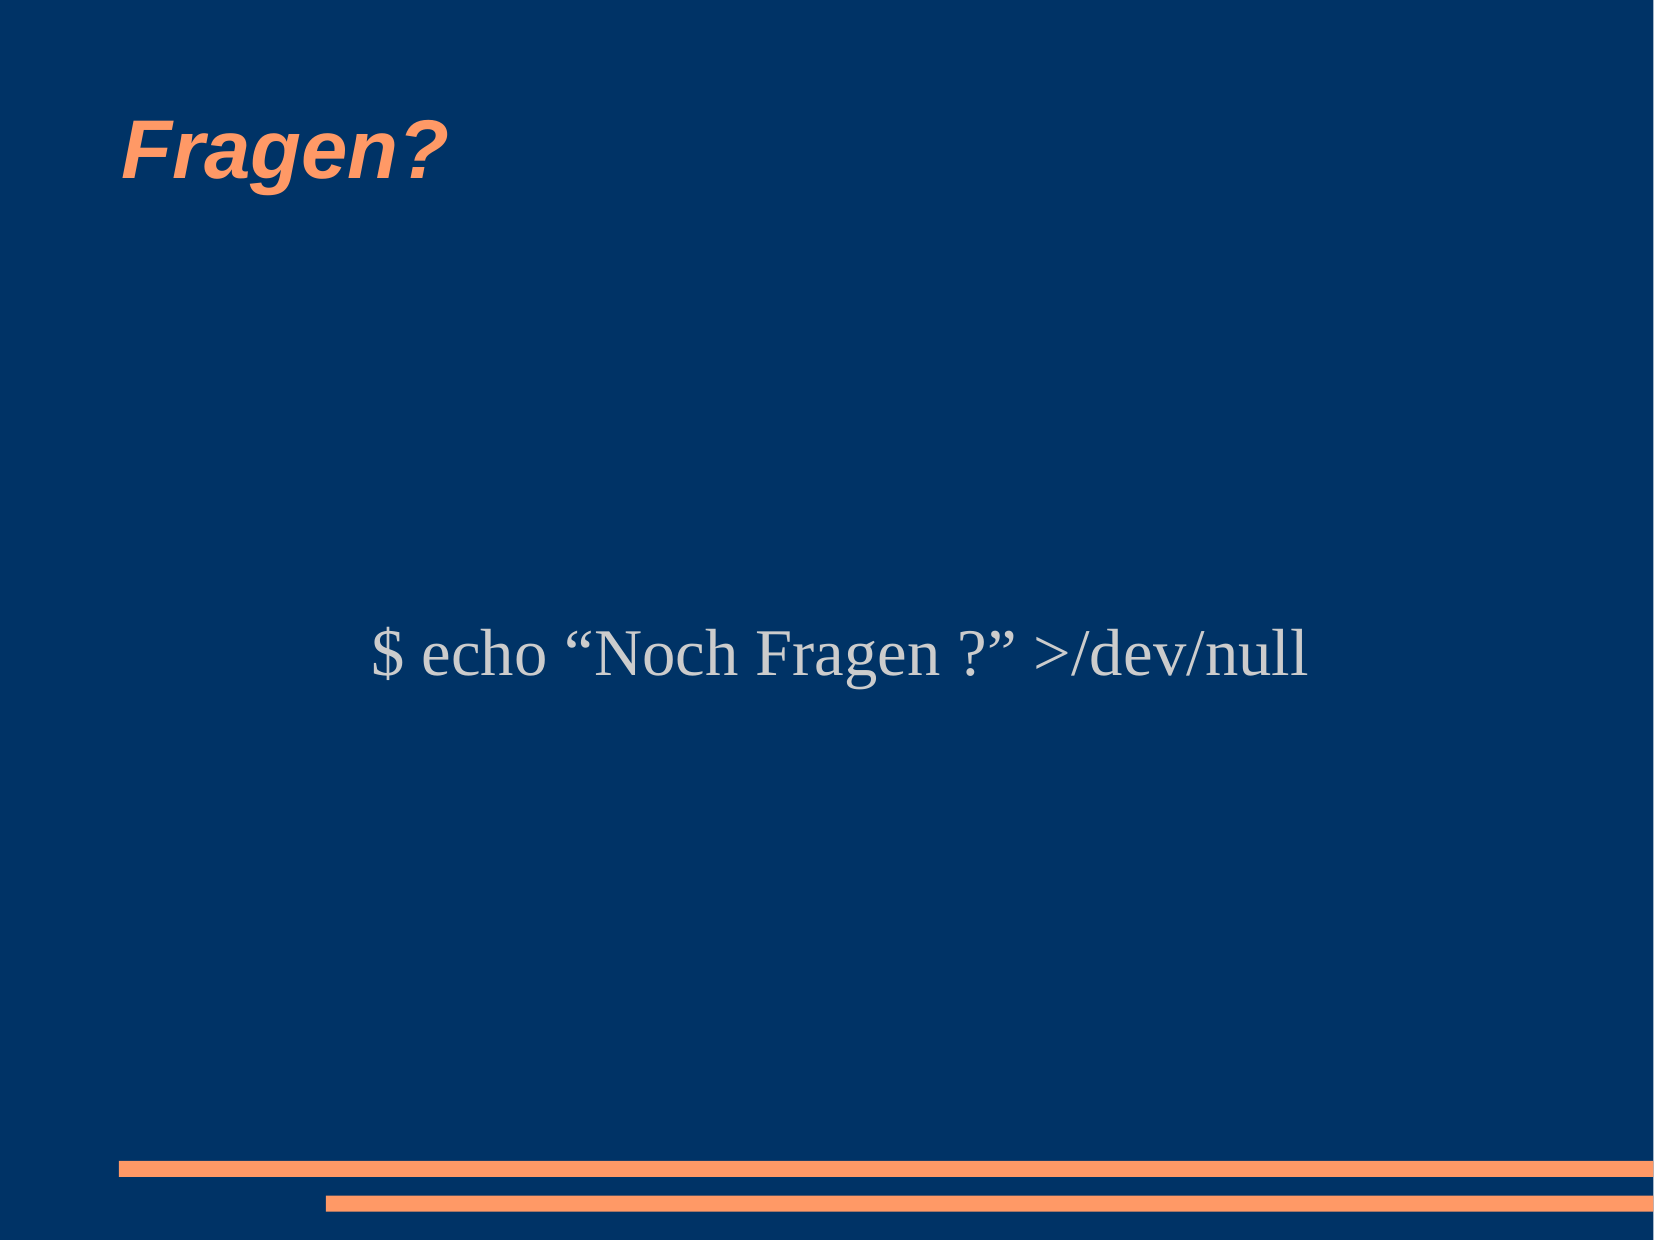

# Fragen?
$ echo “Noch Fragen ?” >/dev/null